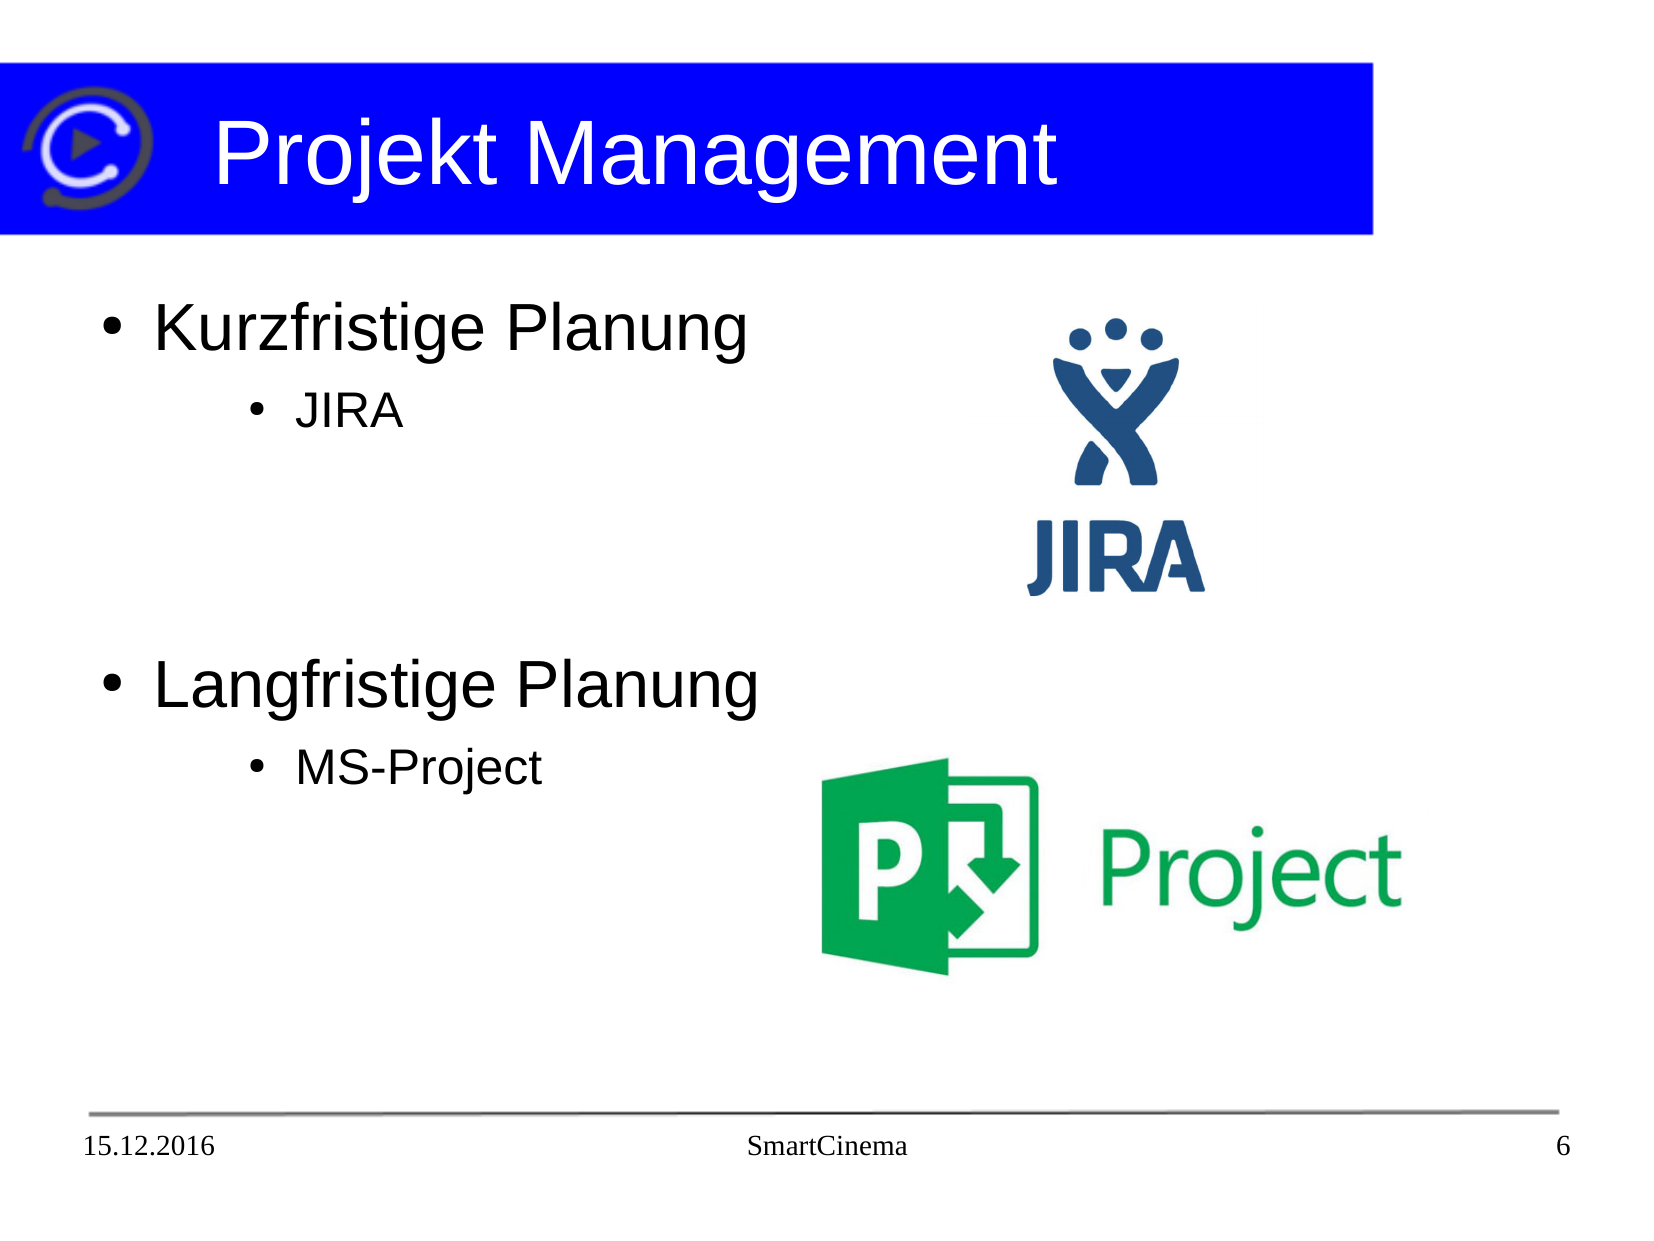

# Projekt Management
Kurzfristige Planung
JIRA
Langfristige Planung
MS-Project
15.12.2016
SmartCinema
6